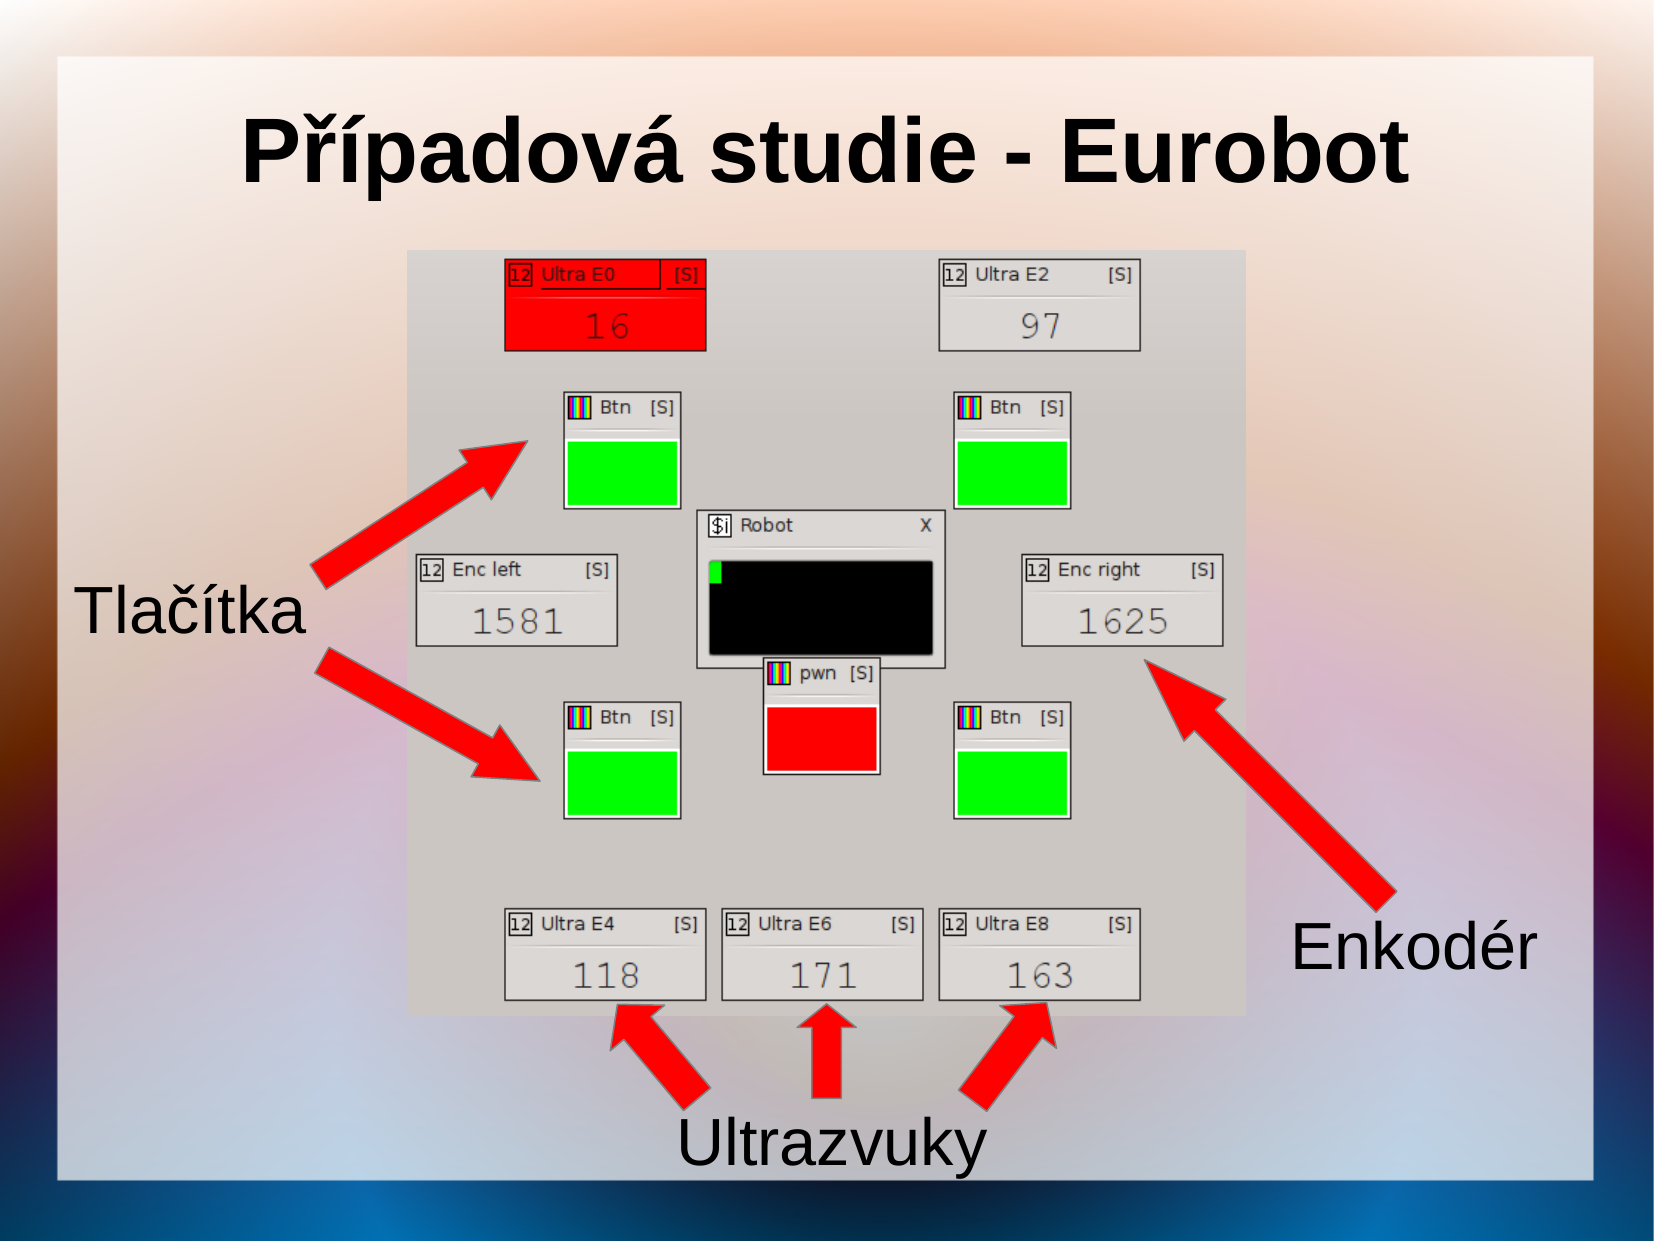

# Případová studie - Eurobot
Tlačítka
Enkodér
Ultrazvuky